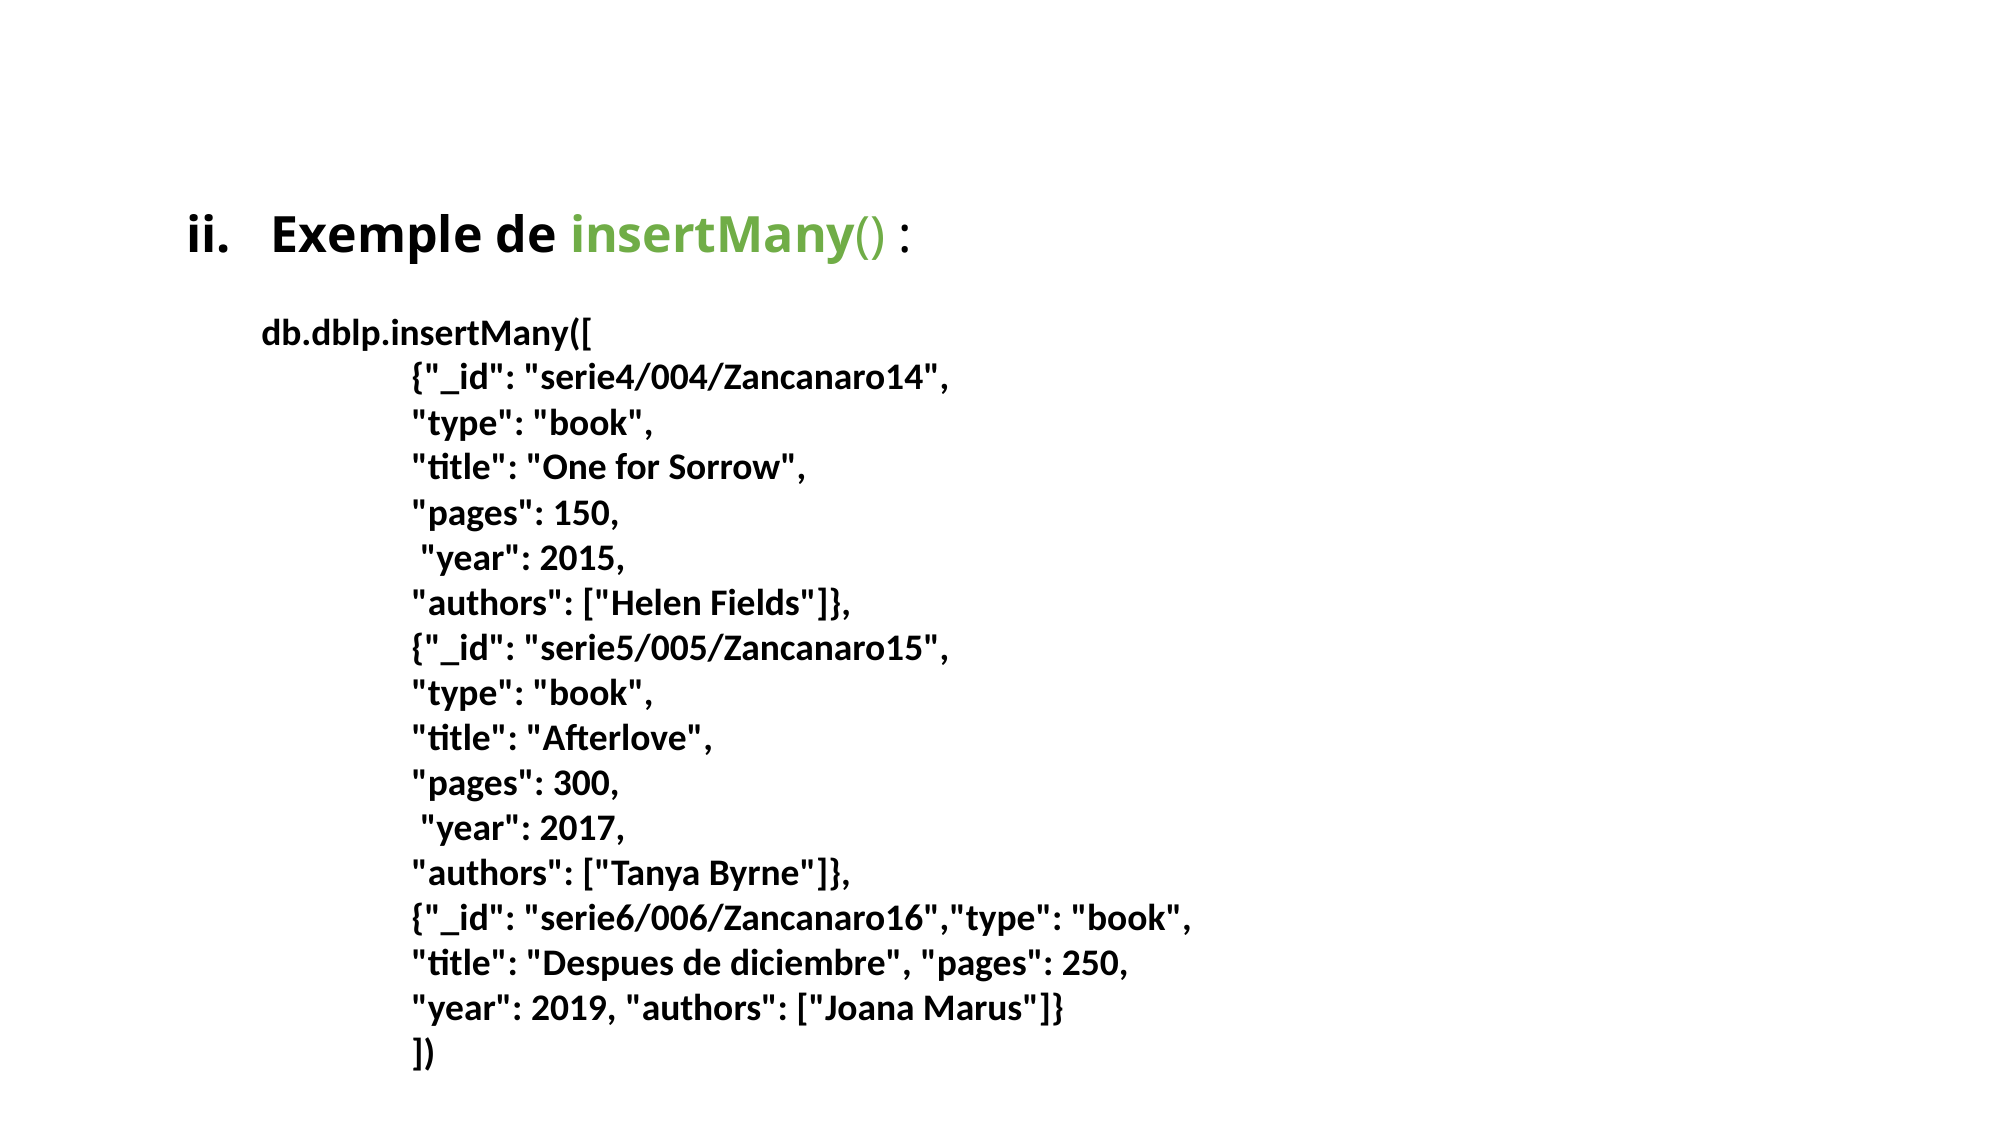

Exemple de insertMany() :
	db.dblp.insertMany([
			{"_id": "serie4/004/Zancanaro14",
			"type": "book",
			"title": "One for Sorrow",
			"pages": 150,
			 "year": 2015,
			"authors": ["Helen Fields"]},
			{"_id": "serie5/005/Zancanaro15",
			"type": "book",
			"title": "Afterlove",
			"pages": 300,
			 "year": 2017,
			"authors": ["Tanya Byrne"]},
			{"_id": "serie6/006/Zancanaro16","type": "book",
			"title": "Despues de diciembre", "pages": 250,
			"year": 2019, "authors": ["Joana Marus"]}
			])